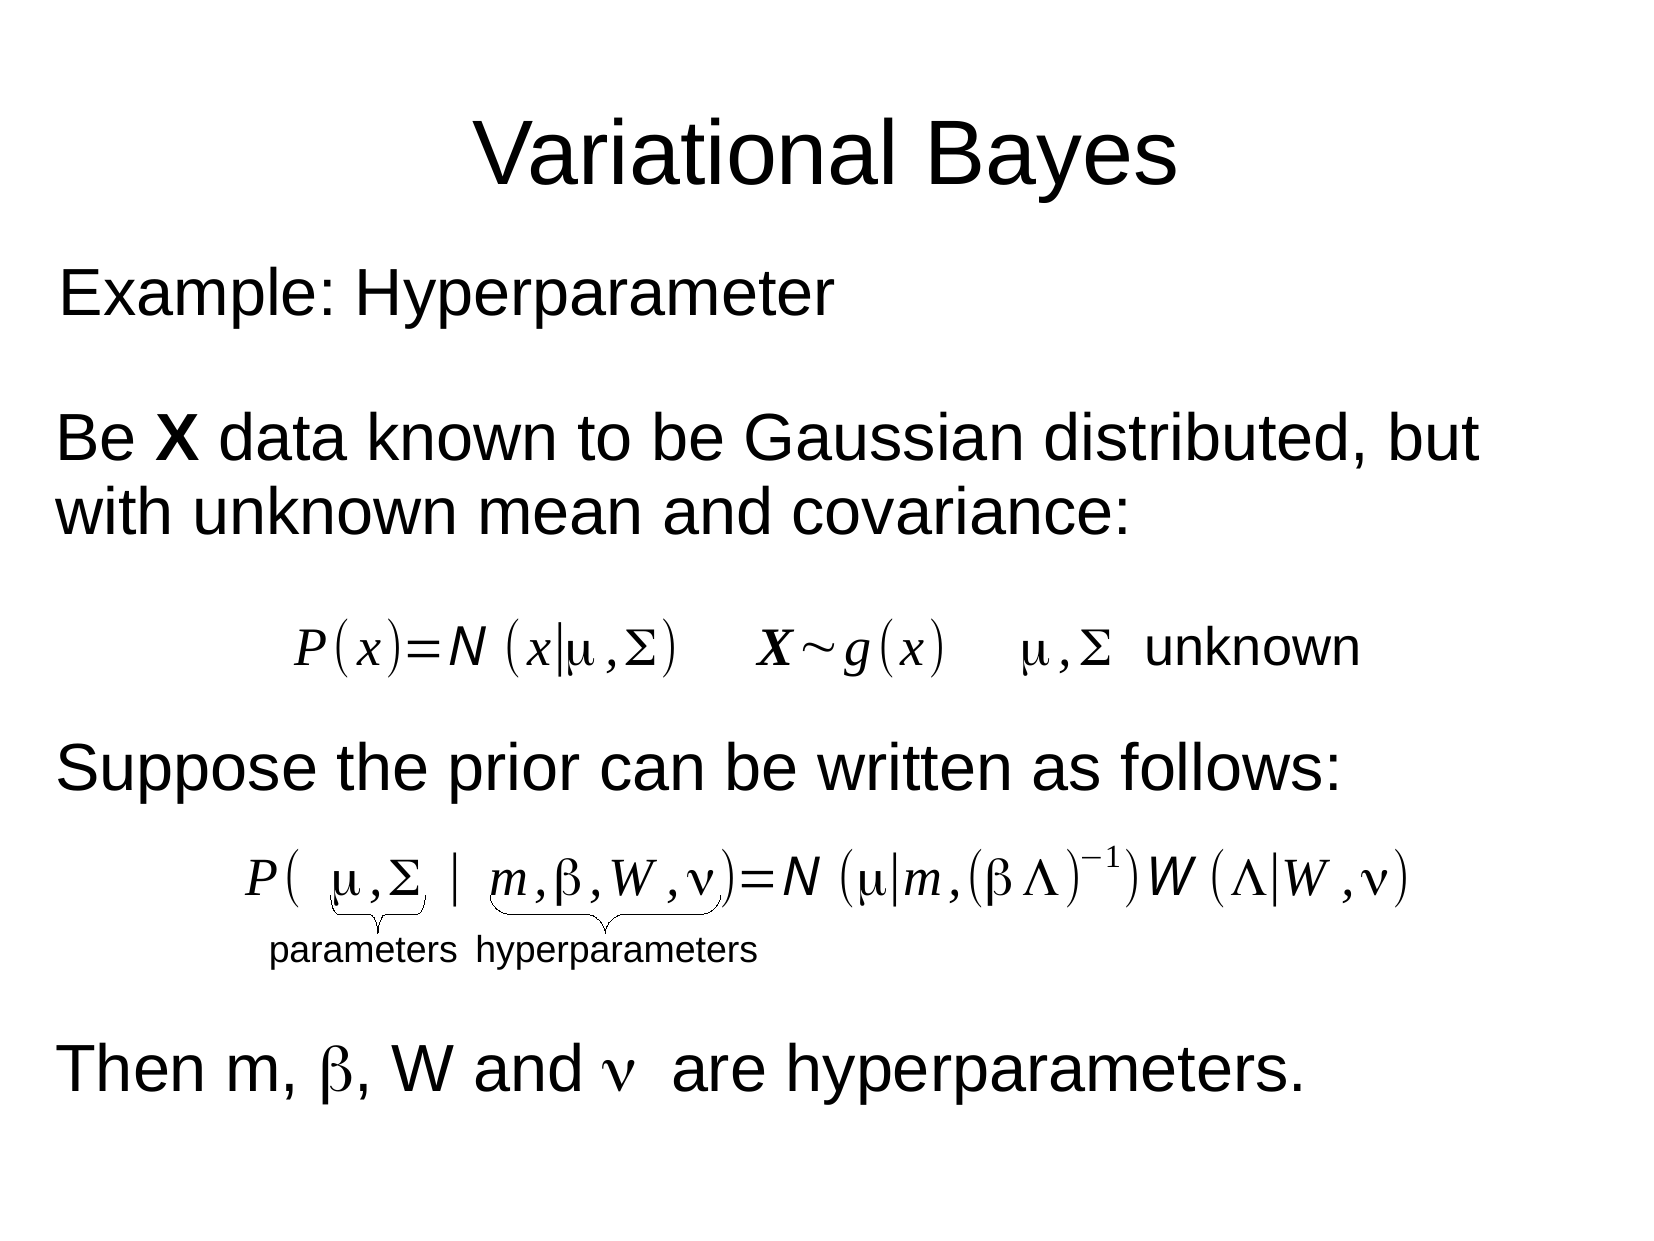

# Variational Bayes
Example: Hyperparameter
Be X data known to be Gaussian distributed, but with unknown mean and covariance:
Suppose the prior can be written as follows:
parameters
hyperparameters
Then m, b, W and n are hyperparameters.